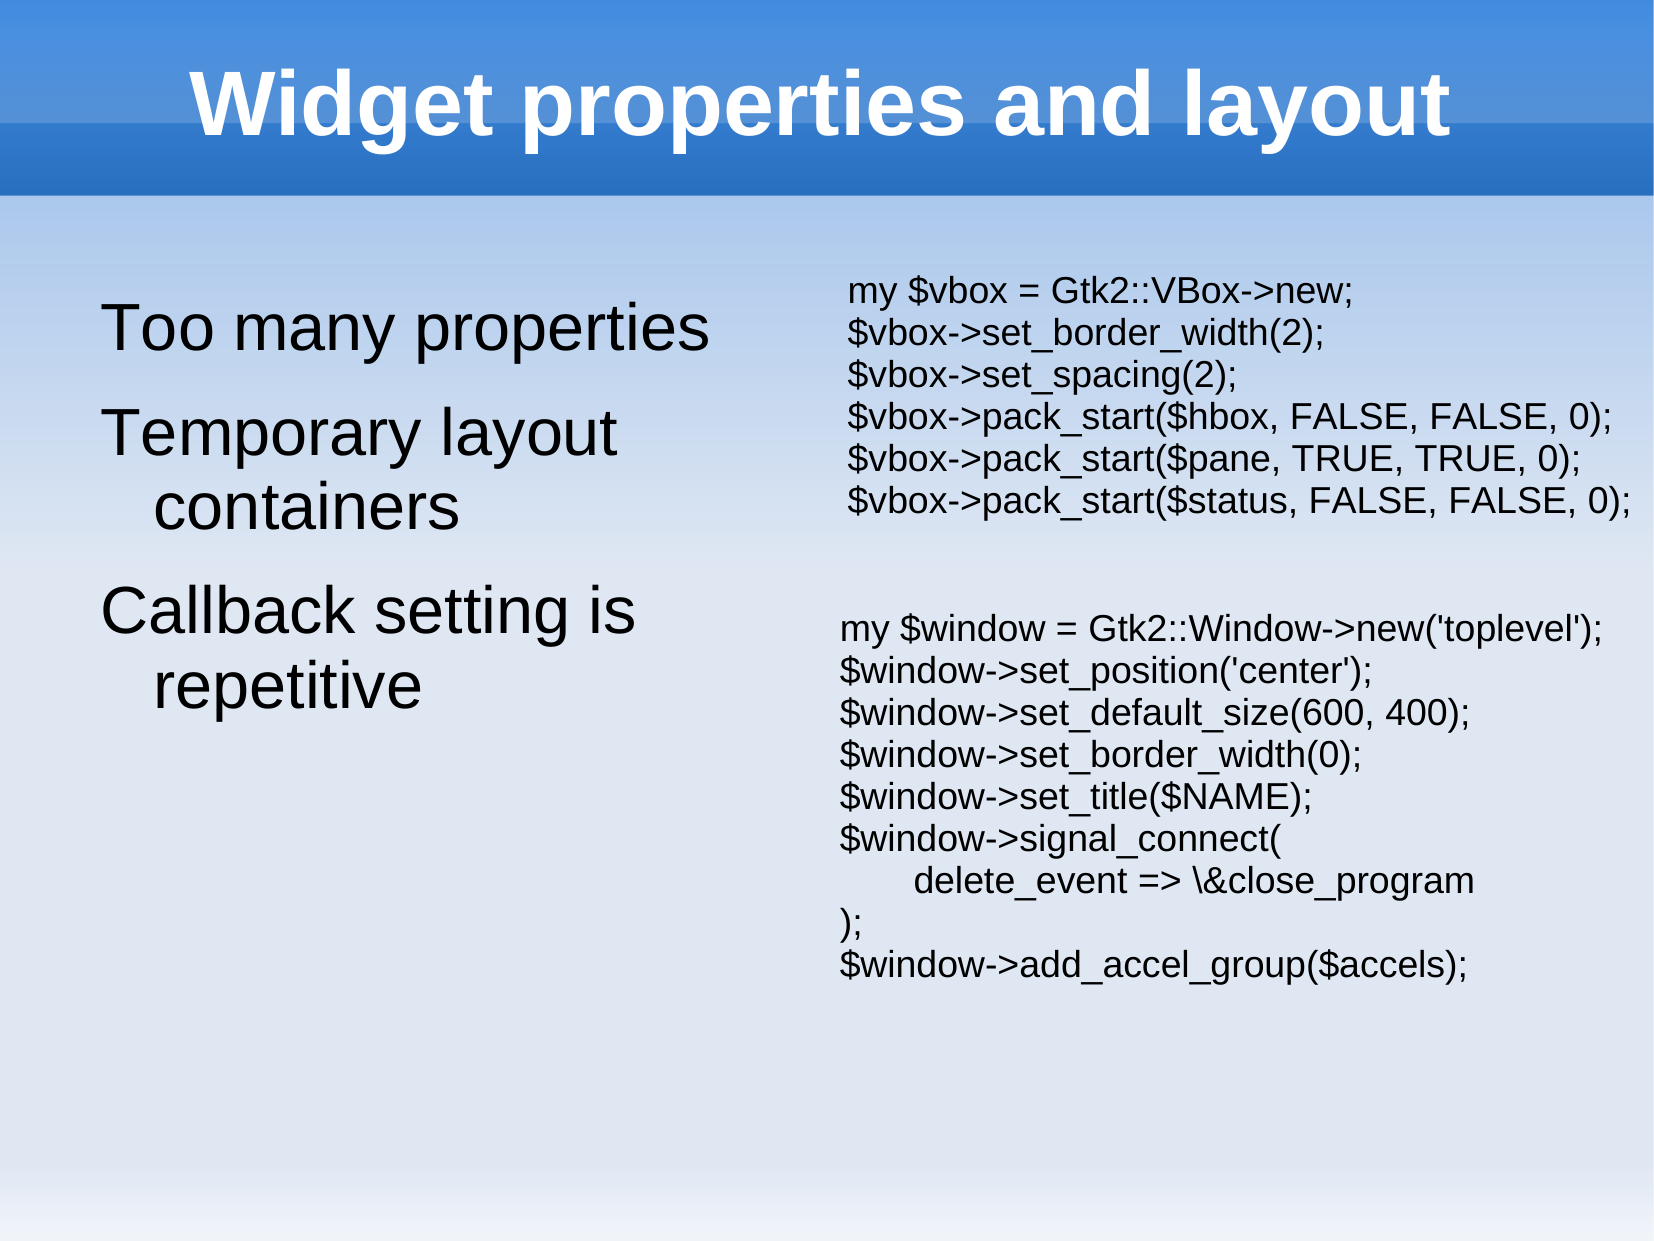

# Widget properties and layout
my $vbox = Gtk2::VBox->new;
$vbox->set_border_width(2);
$vbox->set_spacing(2);
$vbox->pack_start($hbox, FALSE, FALSE, 0);
$vbox->pack_start($pane, TRUE, TRUE, 0);
$vbox->pack_start($status, FALSE, FALSE, 0);
Too many properties
Temporary layout containers
Callback setting is repetitive
my $window = Gtk2::Window->new('toplevel');
$window->set_position('center');
$window->set_default_size(600, 400);
$window->set_border_width(0);
$window->set_title($NAME);
$window->signal_connect(
	delete_event => \&close_program
);
$window->add_accel_group($accels);